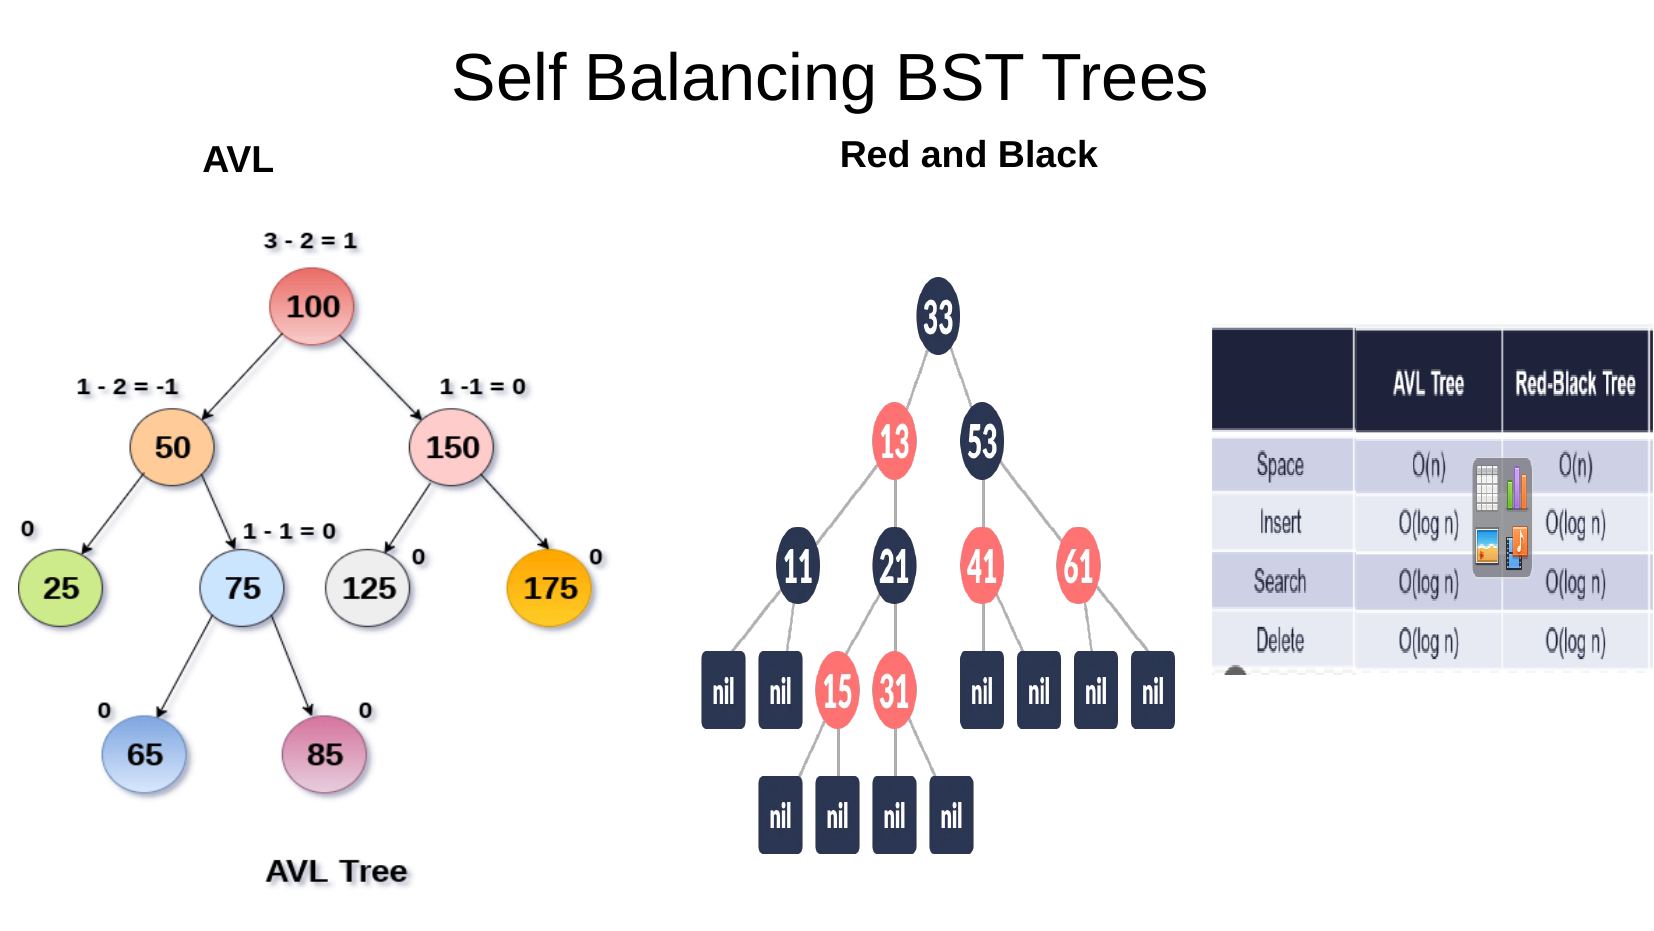

# Self Balancing BST Trees
Red and Black
AVL